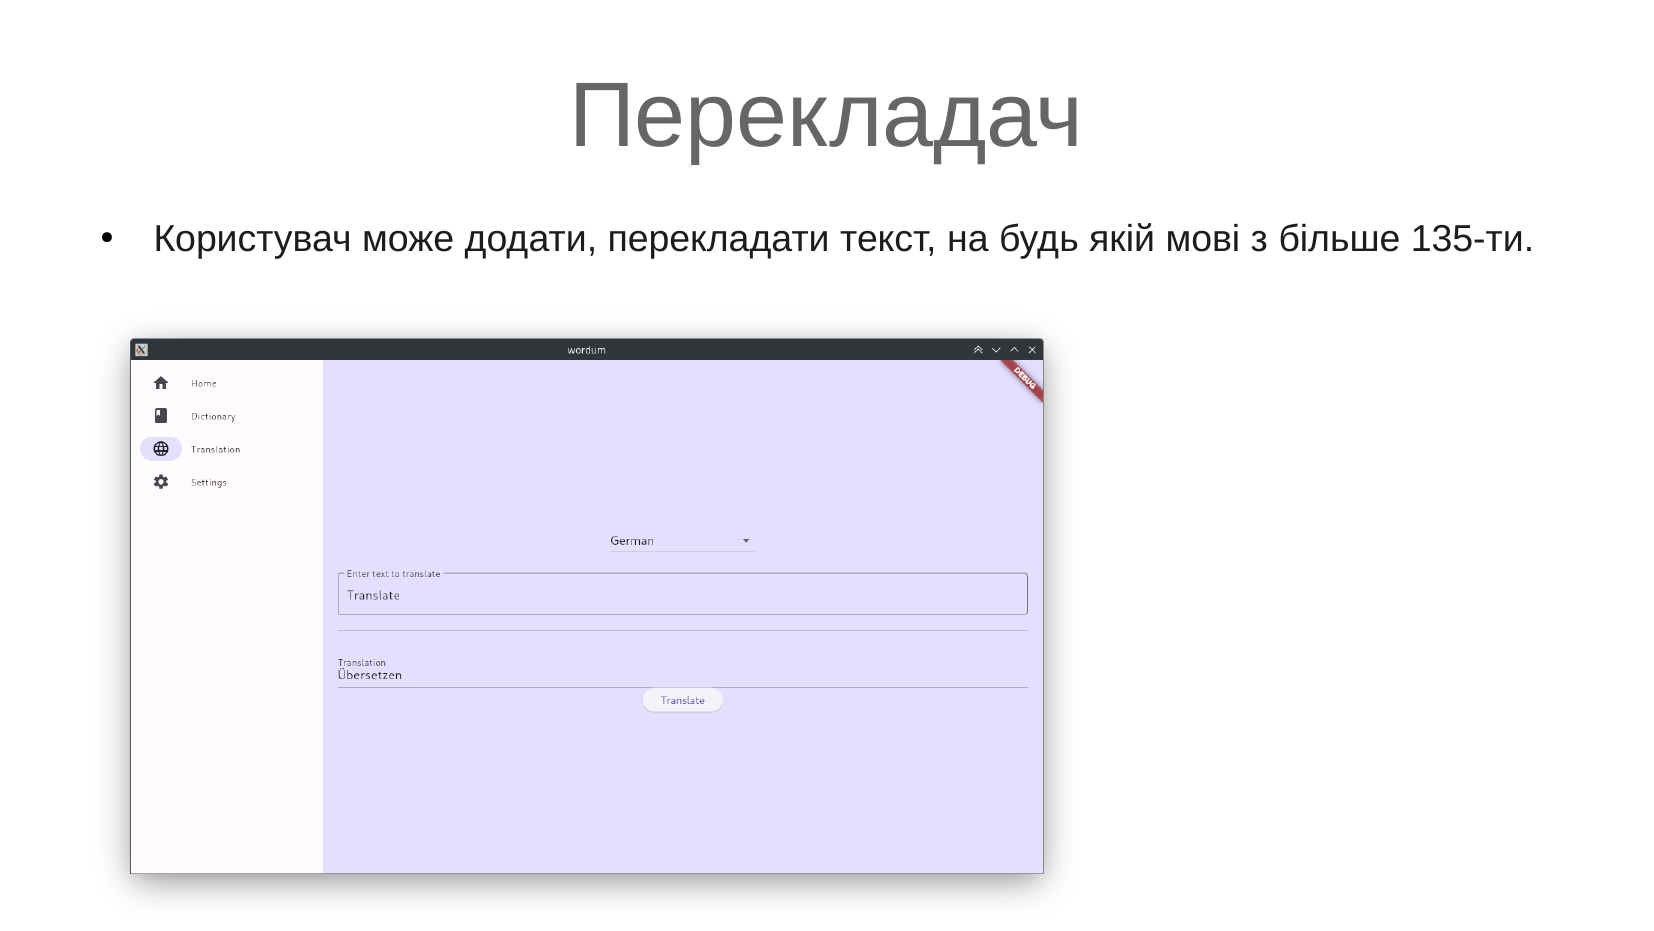

# Перекладач
Користувач може додати, перекладати текст, на будь якій мові з більше 135-ти.